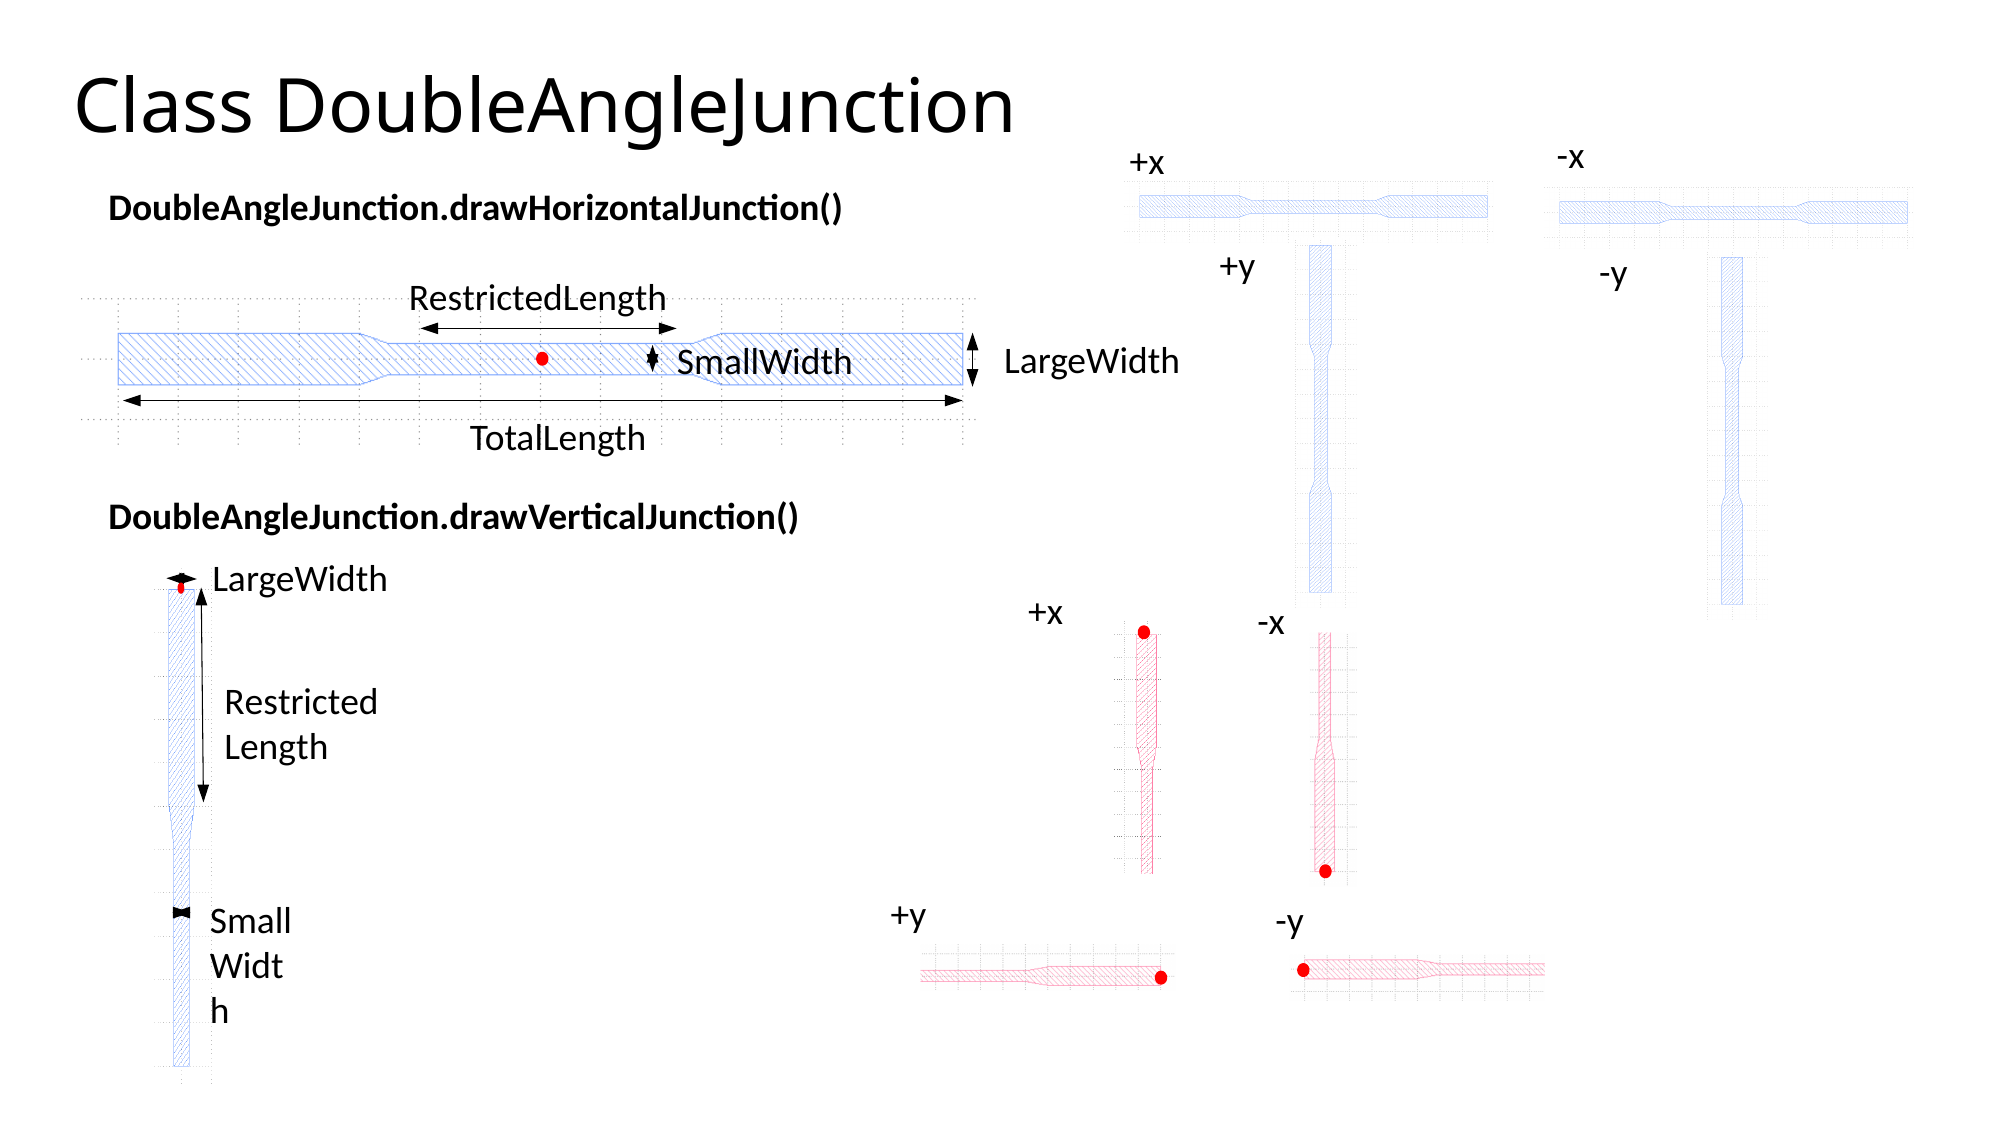

# Class DoubleAngleJunction
-x
+x
DoubleAngleJunction.drawHorizontalJunction()
+y
-y
RestrictedLength
LargeWidth
SmallWidth
TotalLength
DoubleAngleJunction.drawVerticalJunction()
LargeWidth
RestrictedLength
SmallWidth
+x
-x
+y
-y